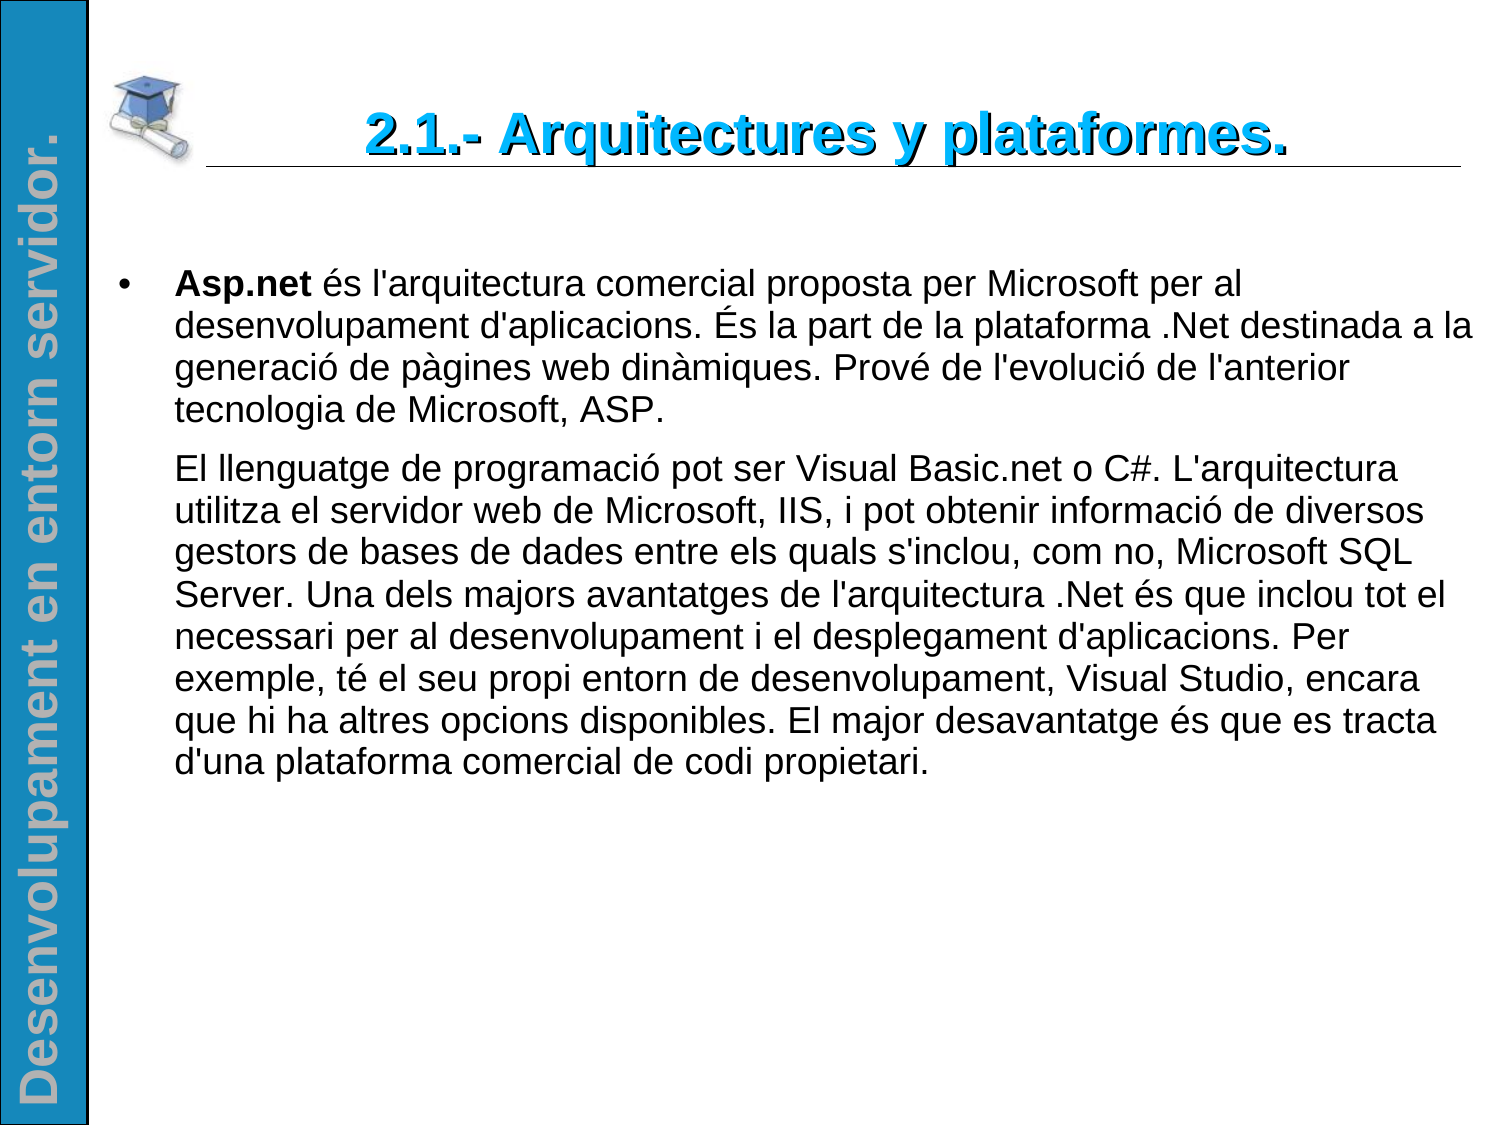

# 2.1.- Arquitectures y plataformes.
Asp.net és l'arquitectura comercial proposta per Microsoft per al desenvolupament d'aplicacions. És la part de la plataforma .Net destinada a la generació de pàgines web dinàmiques. Prové de l'evolució de l'anterior tecnologia de Microsoft, ASP.
El llenguatge de programació pot ser Visual Basic.net o C#. L'arquitectura utilitza el servidor web de Microsoft, IIS, i pot obtenir informació de diversos gestors de bases de dades entre els quals s'inclou, com no, Microsoft SQL Server. Una dels majors avantatges de l'arquitectura .Net és que inclou tot el necessari per al desenvolupament i el desplegament d'aplicacions. Per exemple, té el seu propi entorn de desenvolupament, Visual Studio, encara que hi ha altres opcions disponibles. El major desavantatge és que es tracta d'una plataforma comercial de codi propietari.